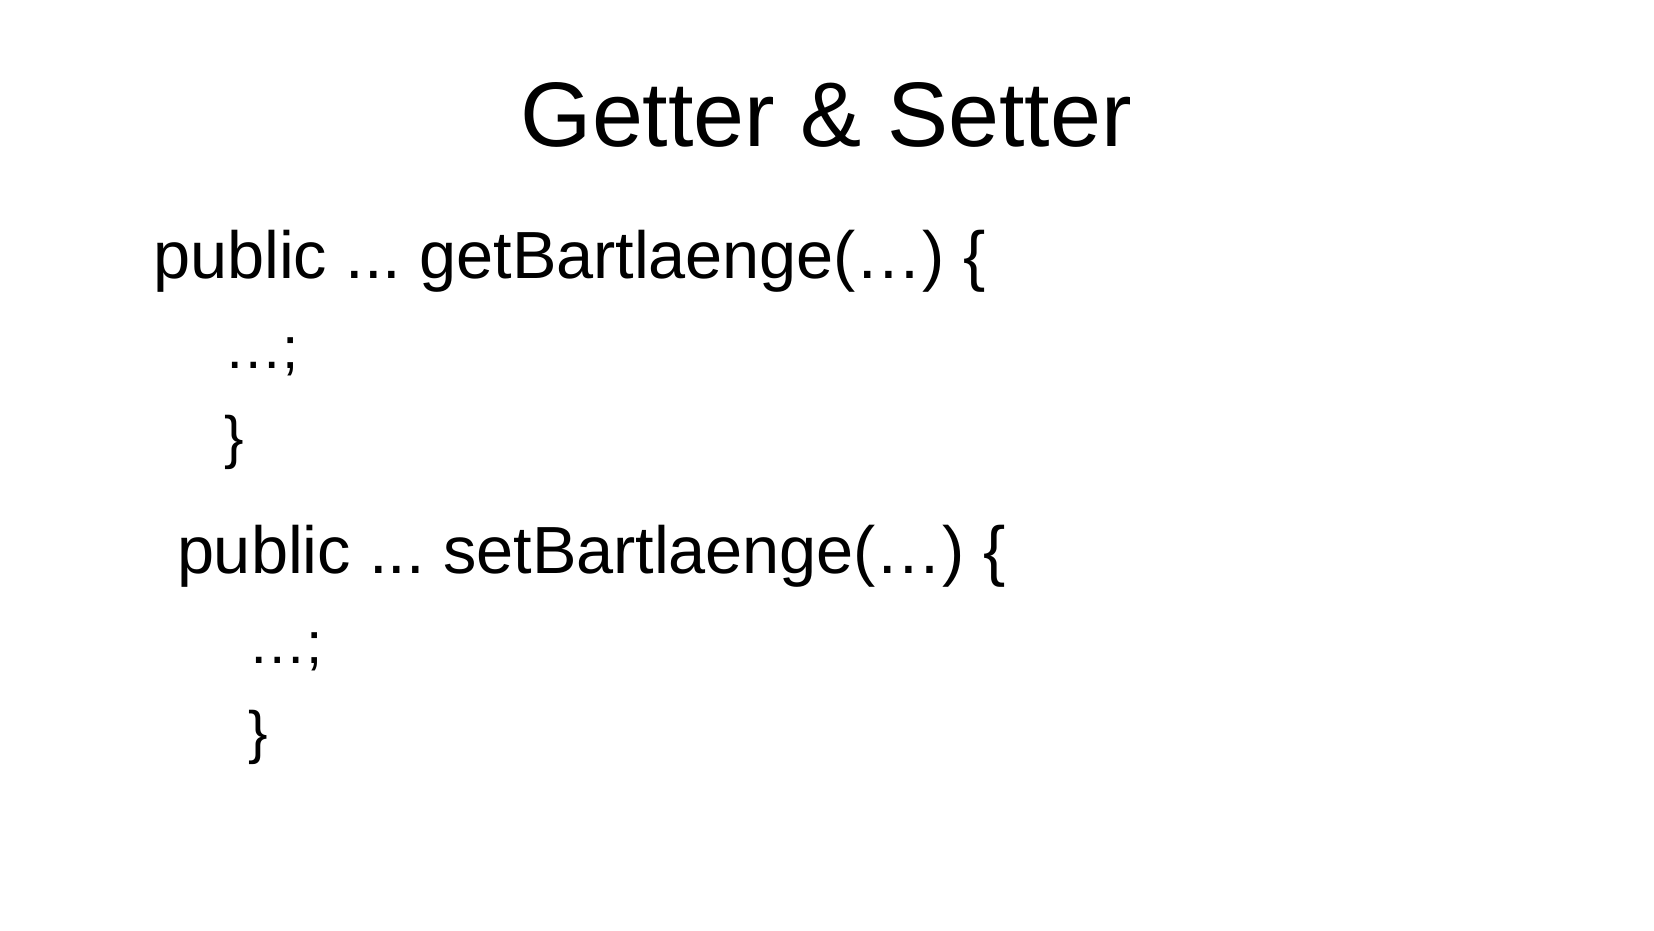

# Getter & Setter
public ... getBartlaenge(…) {
…;
}
public ... setBartlaenge(…) {
…;
}